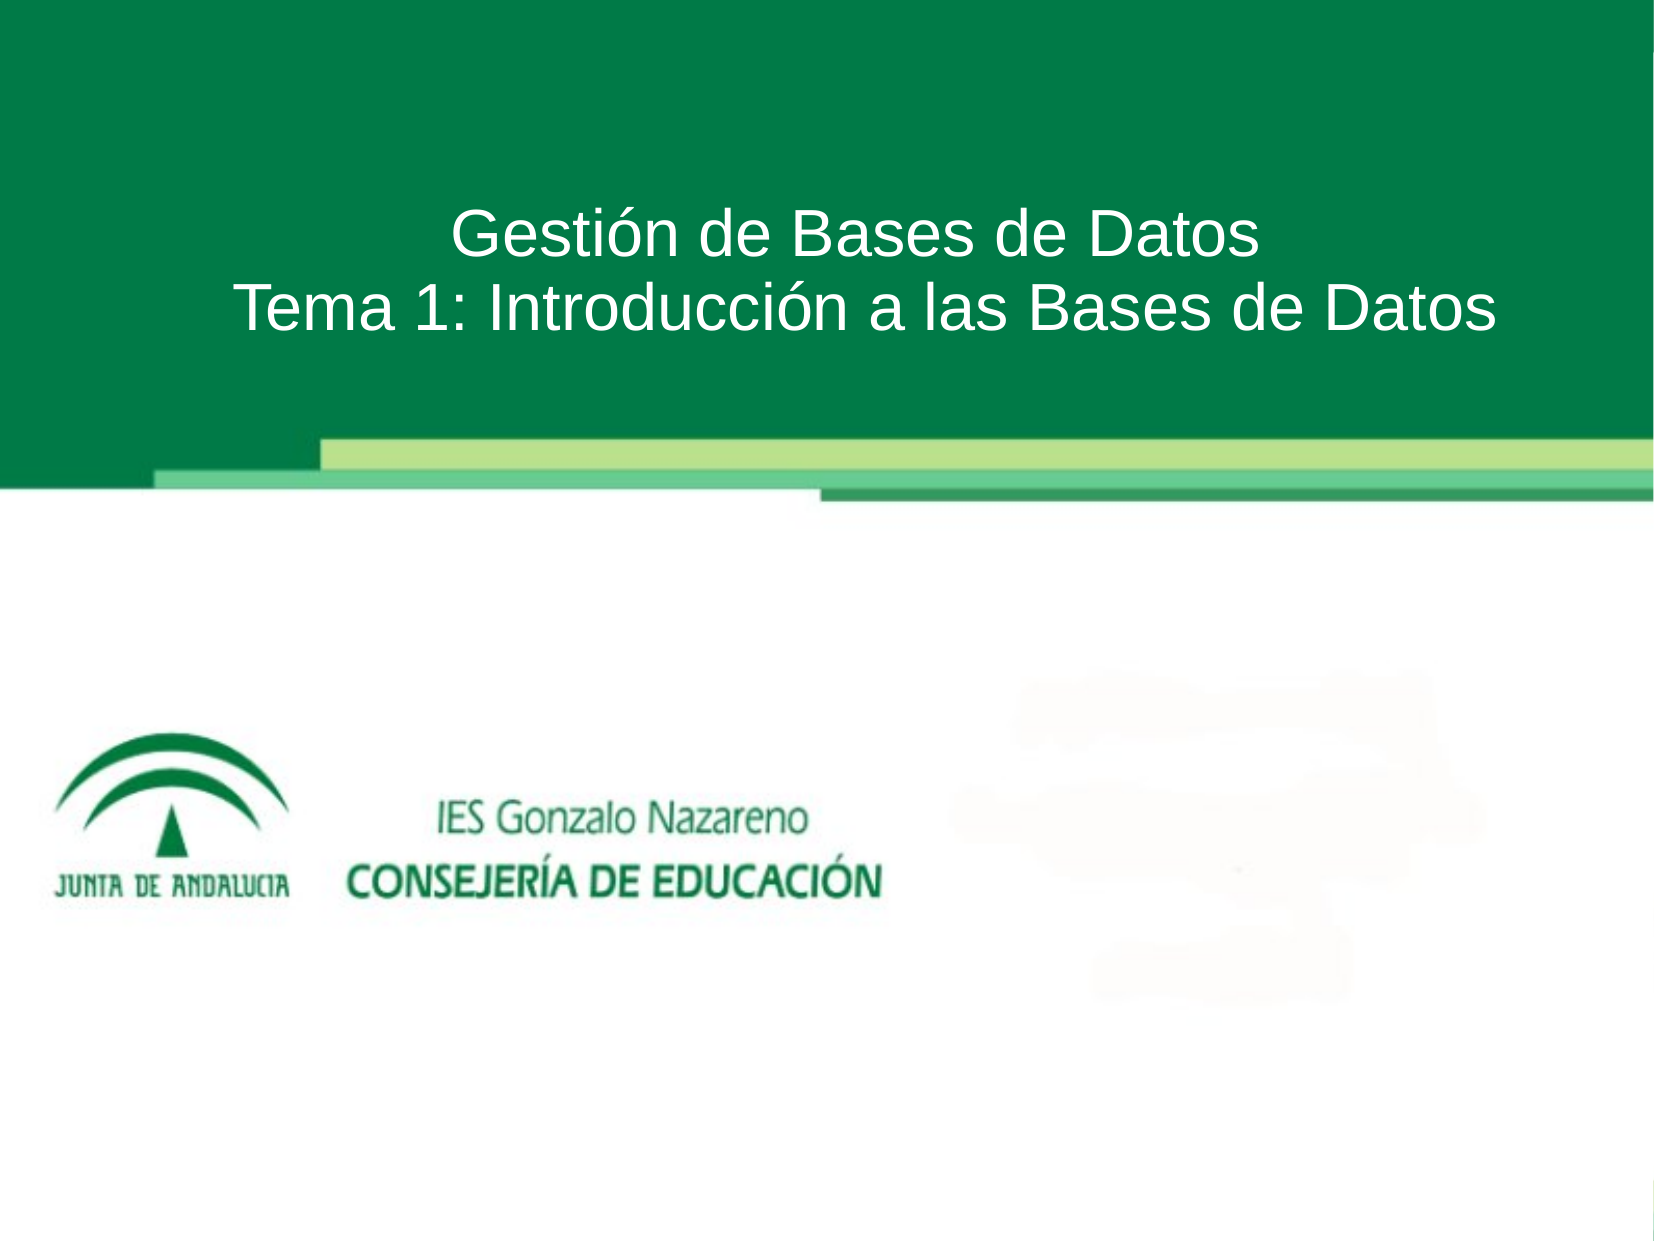

Gestión de Bases de Datos
 Tema 1: Introducción a las Bases de Datos